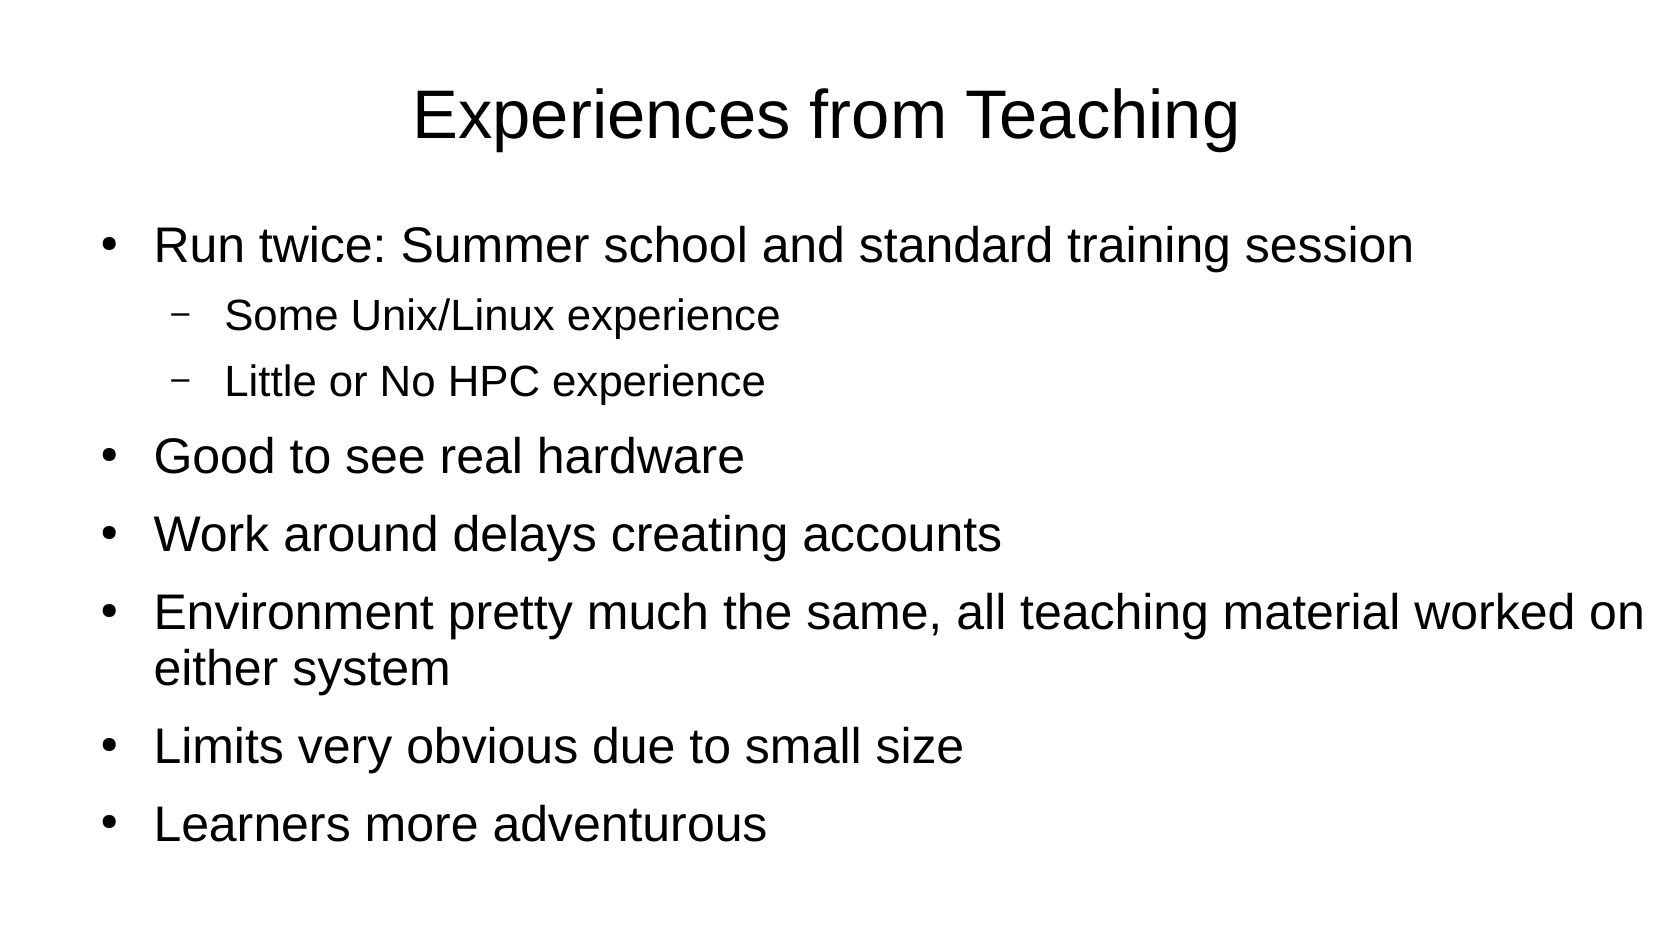

# Experiences from Teaching
Run twice: Summer school and standard training session
Some Unix/Linux experience
Little or No HPC experience
Good to see real hardware
Work around delays creating accounts
Environment pretty much the same, all teaching material worked on either system
Limits very obvious due to small size
Learners more adventurous